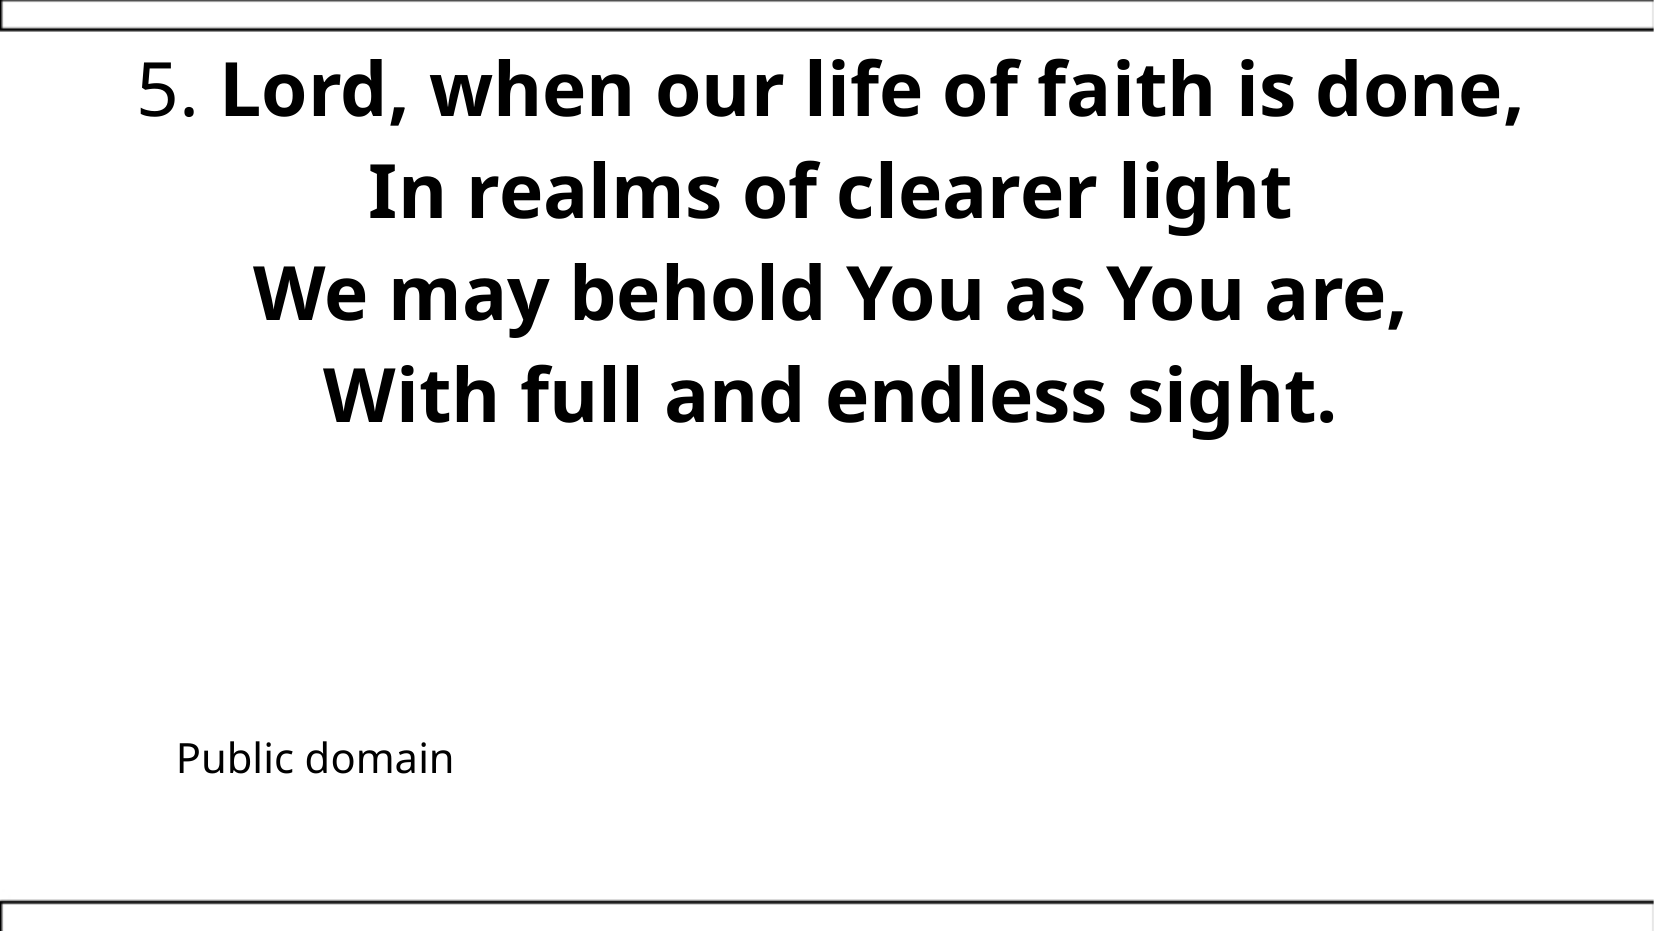

5. Lord, when our life of faith is done,
In realms of clearer light
We may behold You as You are,
With full and endless sight.
 Public domain